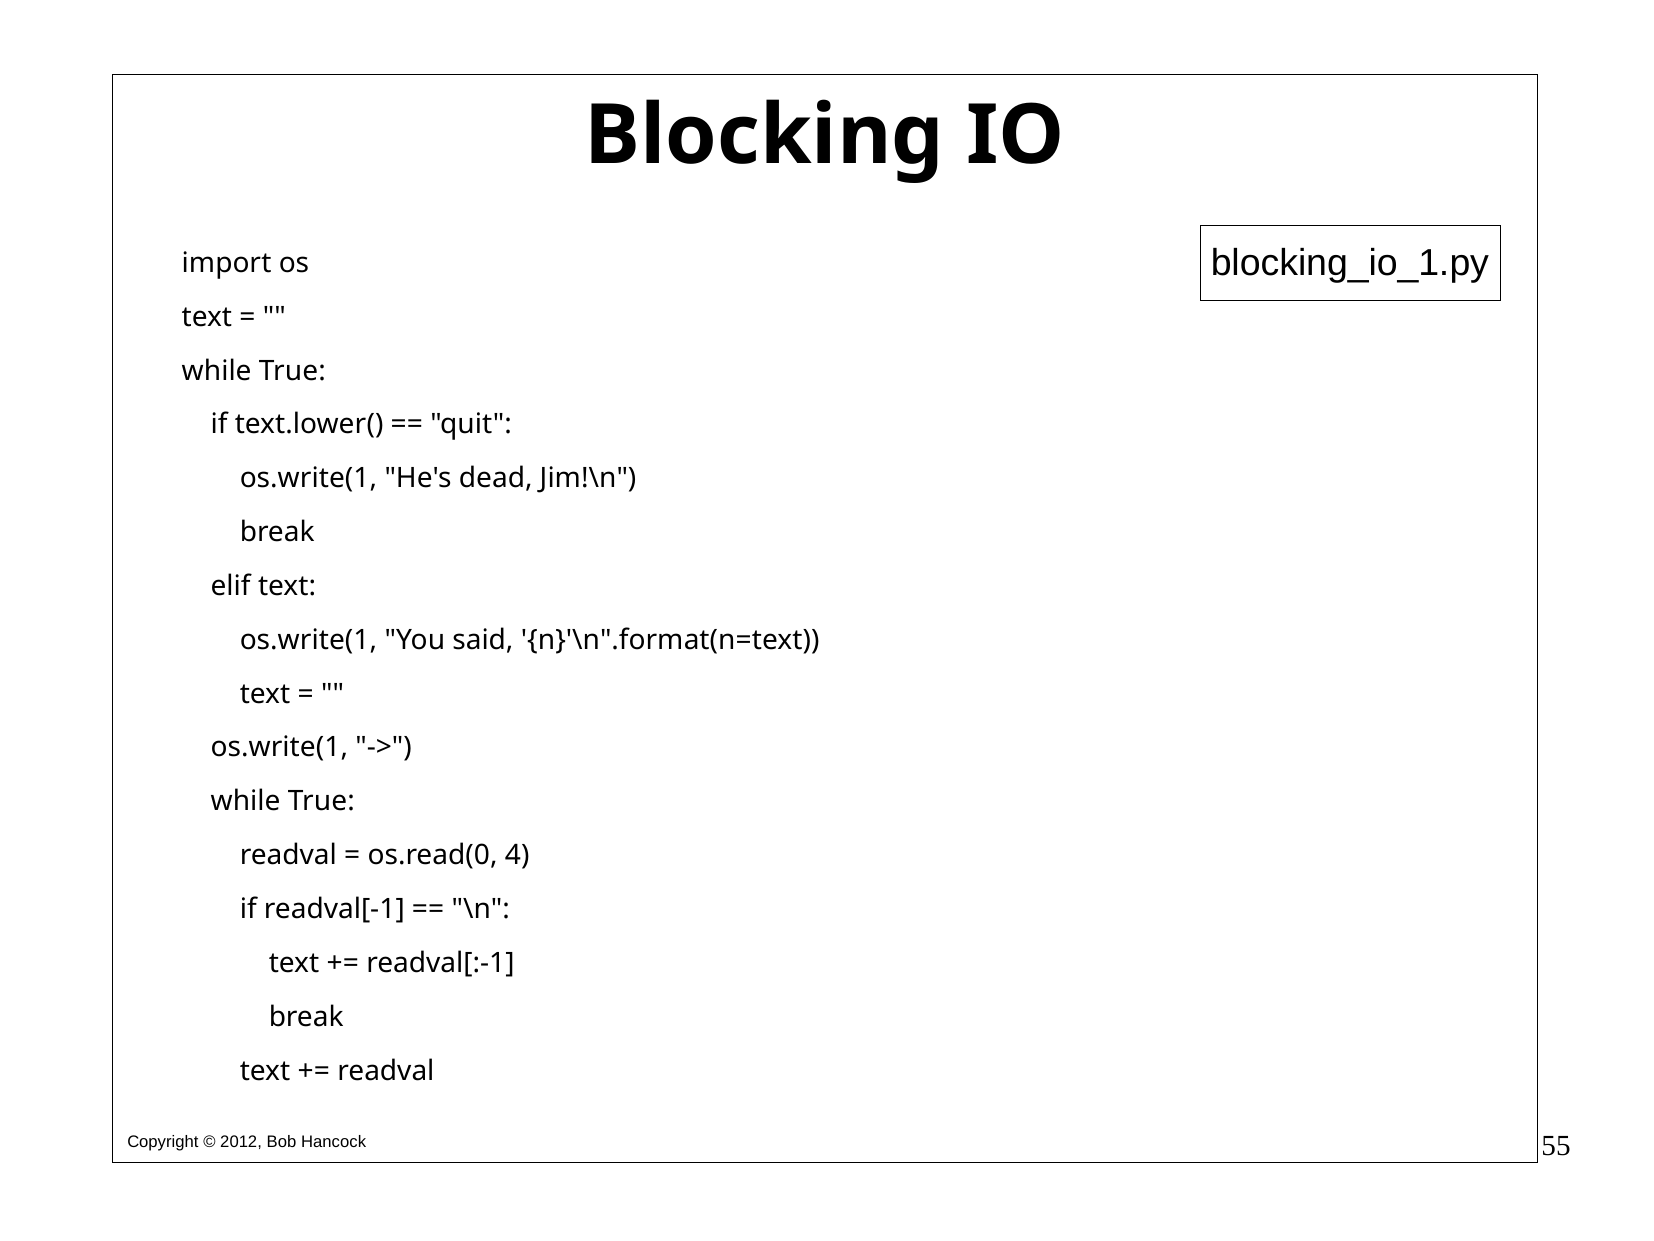

# Blocking IO
blocking_io_1.py
import os
text = ""
while True:
 if text.lower() == "quit":
 os.write(1, "He's dead, Jim!\n")
 break
 elif text:
 os.write(1, "You said, '{n}'\n".format(n=text))
 text = ""
 os.write(1, "->")
 while True:
 readval = os.read(0, 4)
 if readval[-1] == "\n":
 text += readval[:-1]
 break
 text += readval
Copyright © 2012, Bob Hancock
55